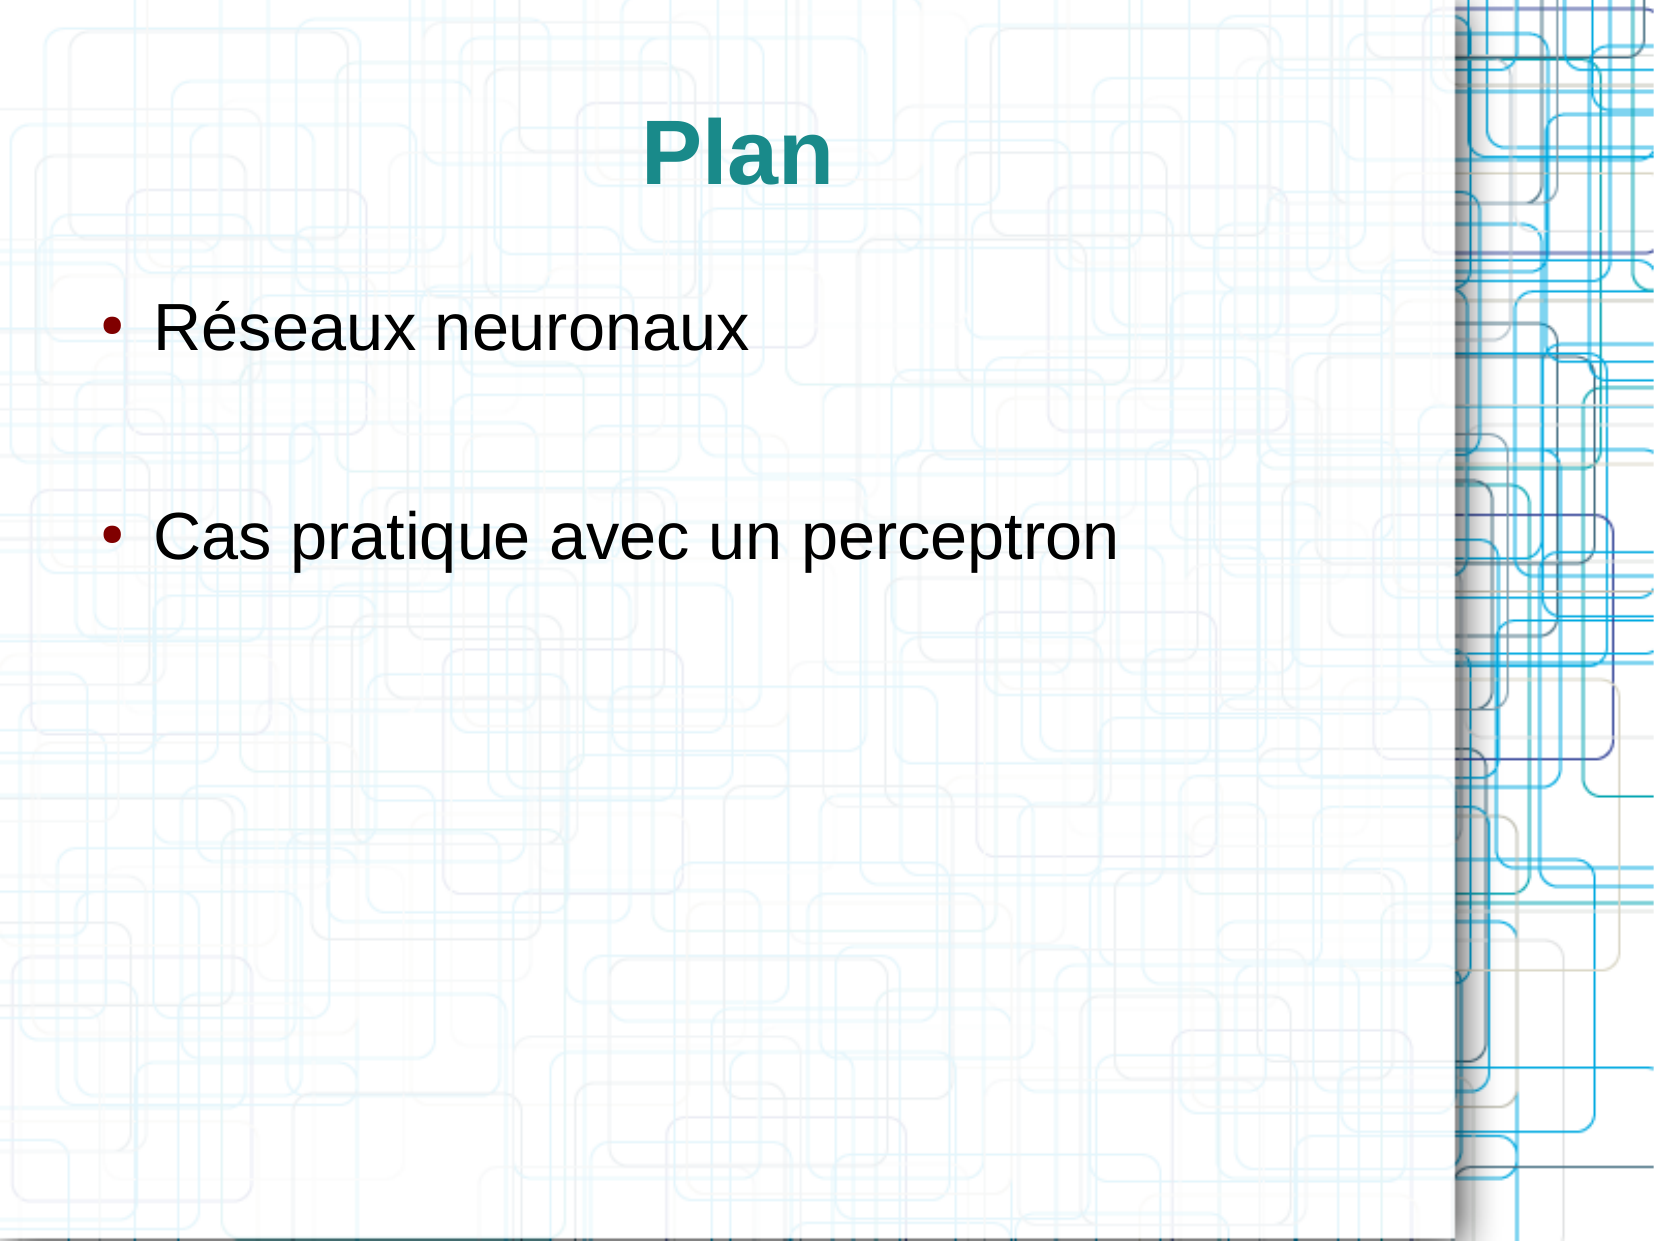

# Plan
Réseaux neuronaux
Cas pratique avec un perceptron